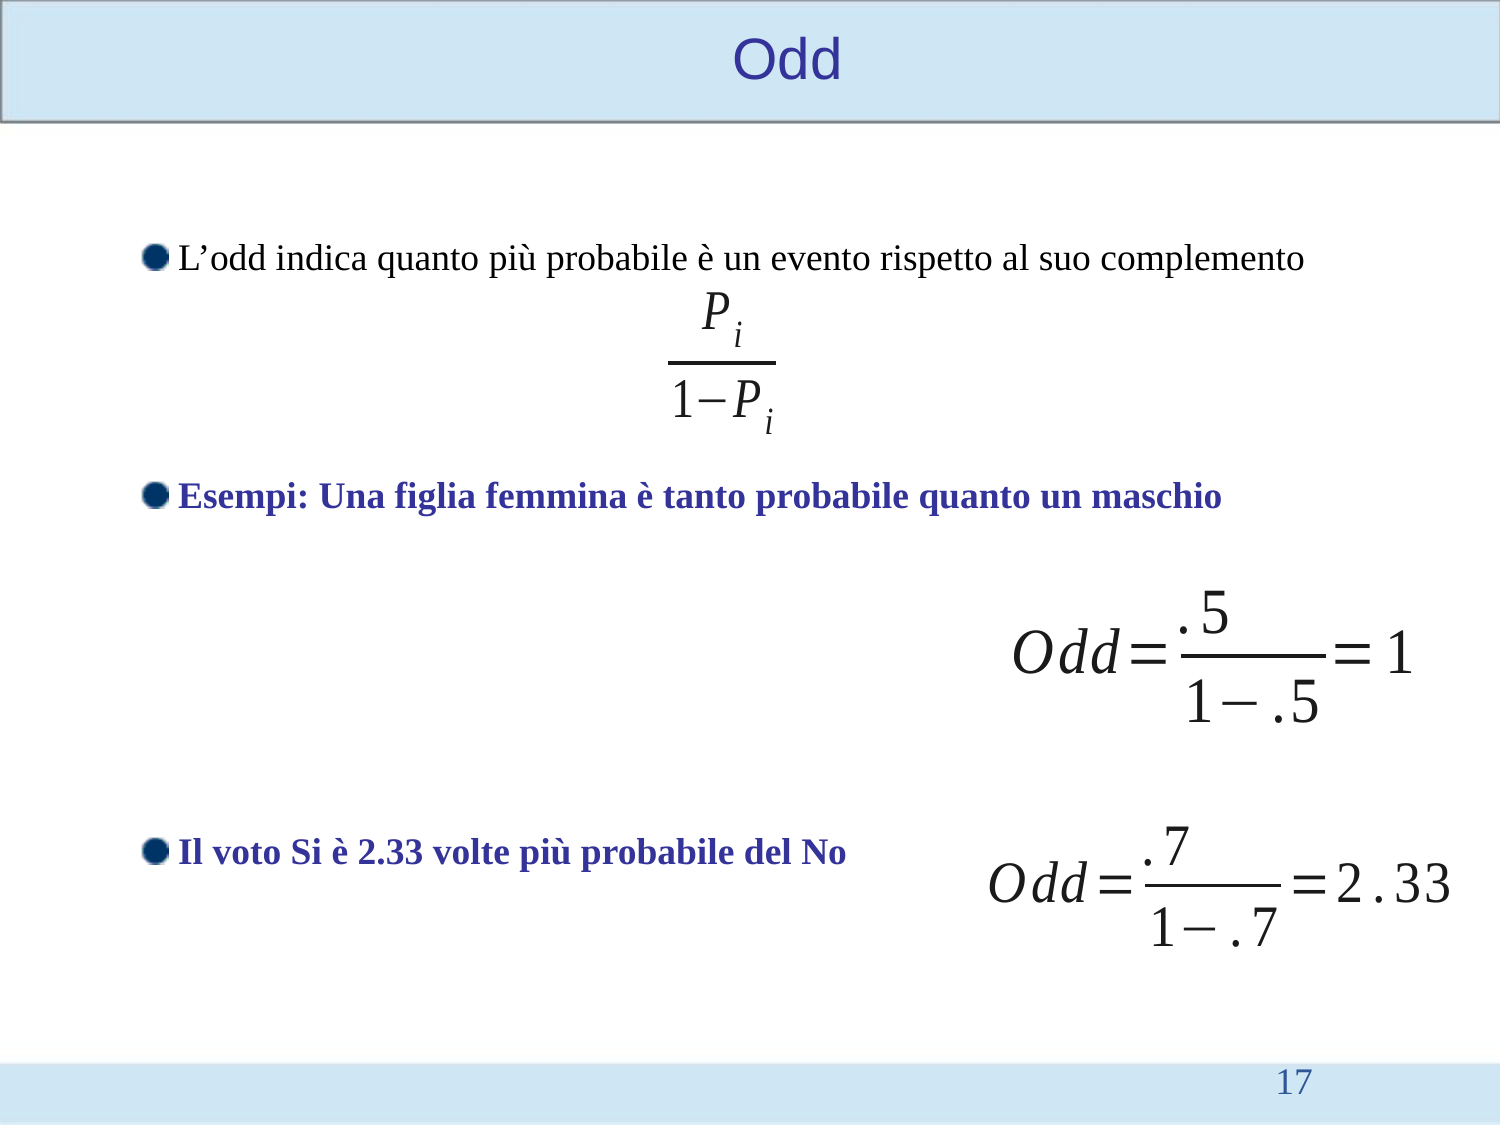

# Odd
 L’odd indica quanto più probabile è un evento rispetto al suo complemento
 Esempi: Una figlia femmina è tanto probabile quanto un maschio
 Il voto Si è 2.33 volte più probabile del No